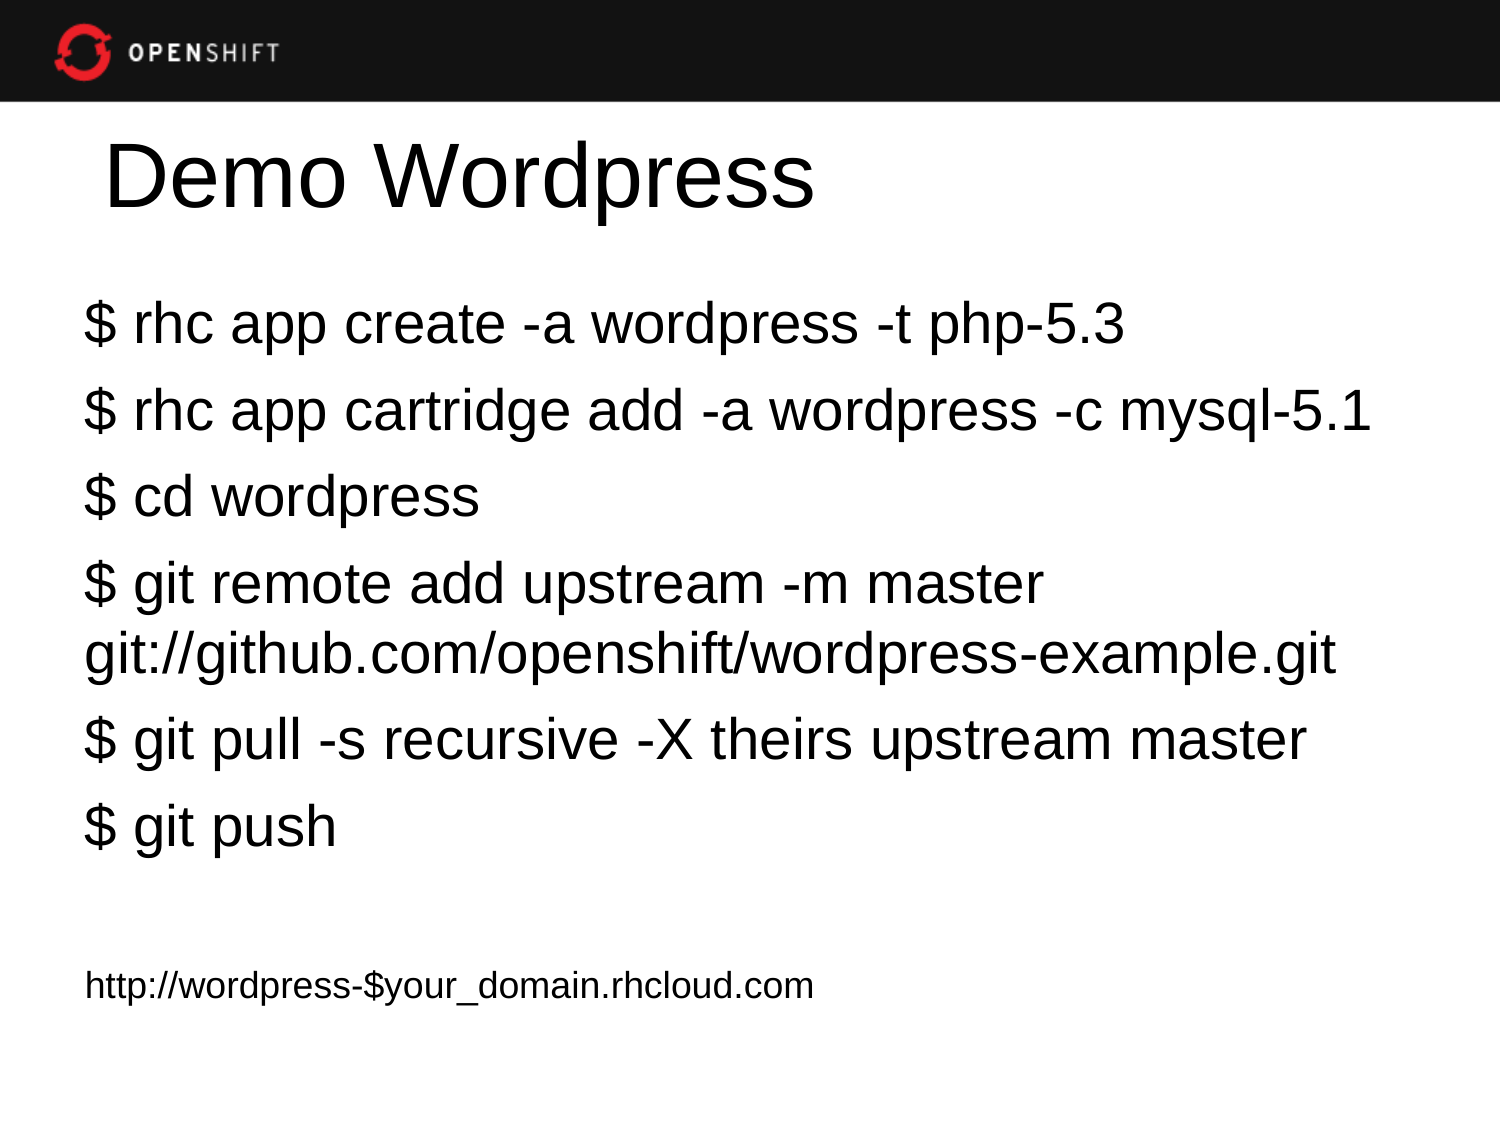

# Demo Wordpress
$ rhc app create -a wordpress -t php-5.3
$ rhc app cartridge add -a wordpress -c mysql-5.1
$ cd wordpress
$ git remote add upstream -m master git://github.com/openshift/wordpress-example.git
$ git pull -s recursive -X theirs upstream master
$ git push
http://wordpress-$your_domain.rhcloud.com